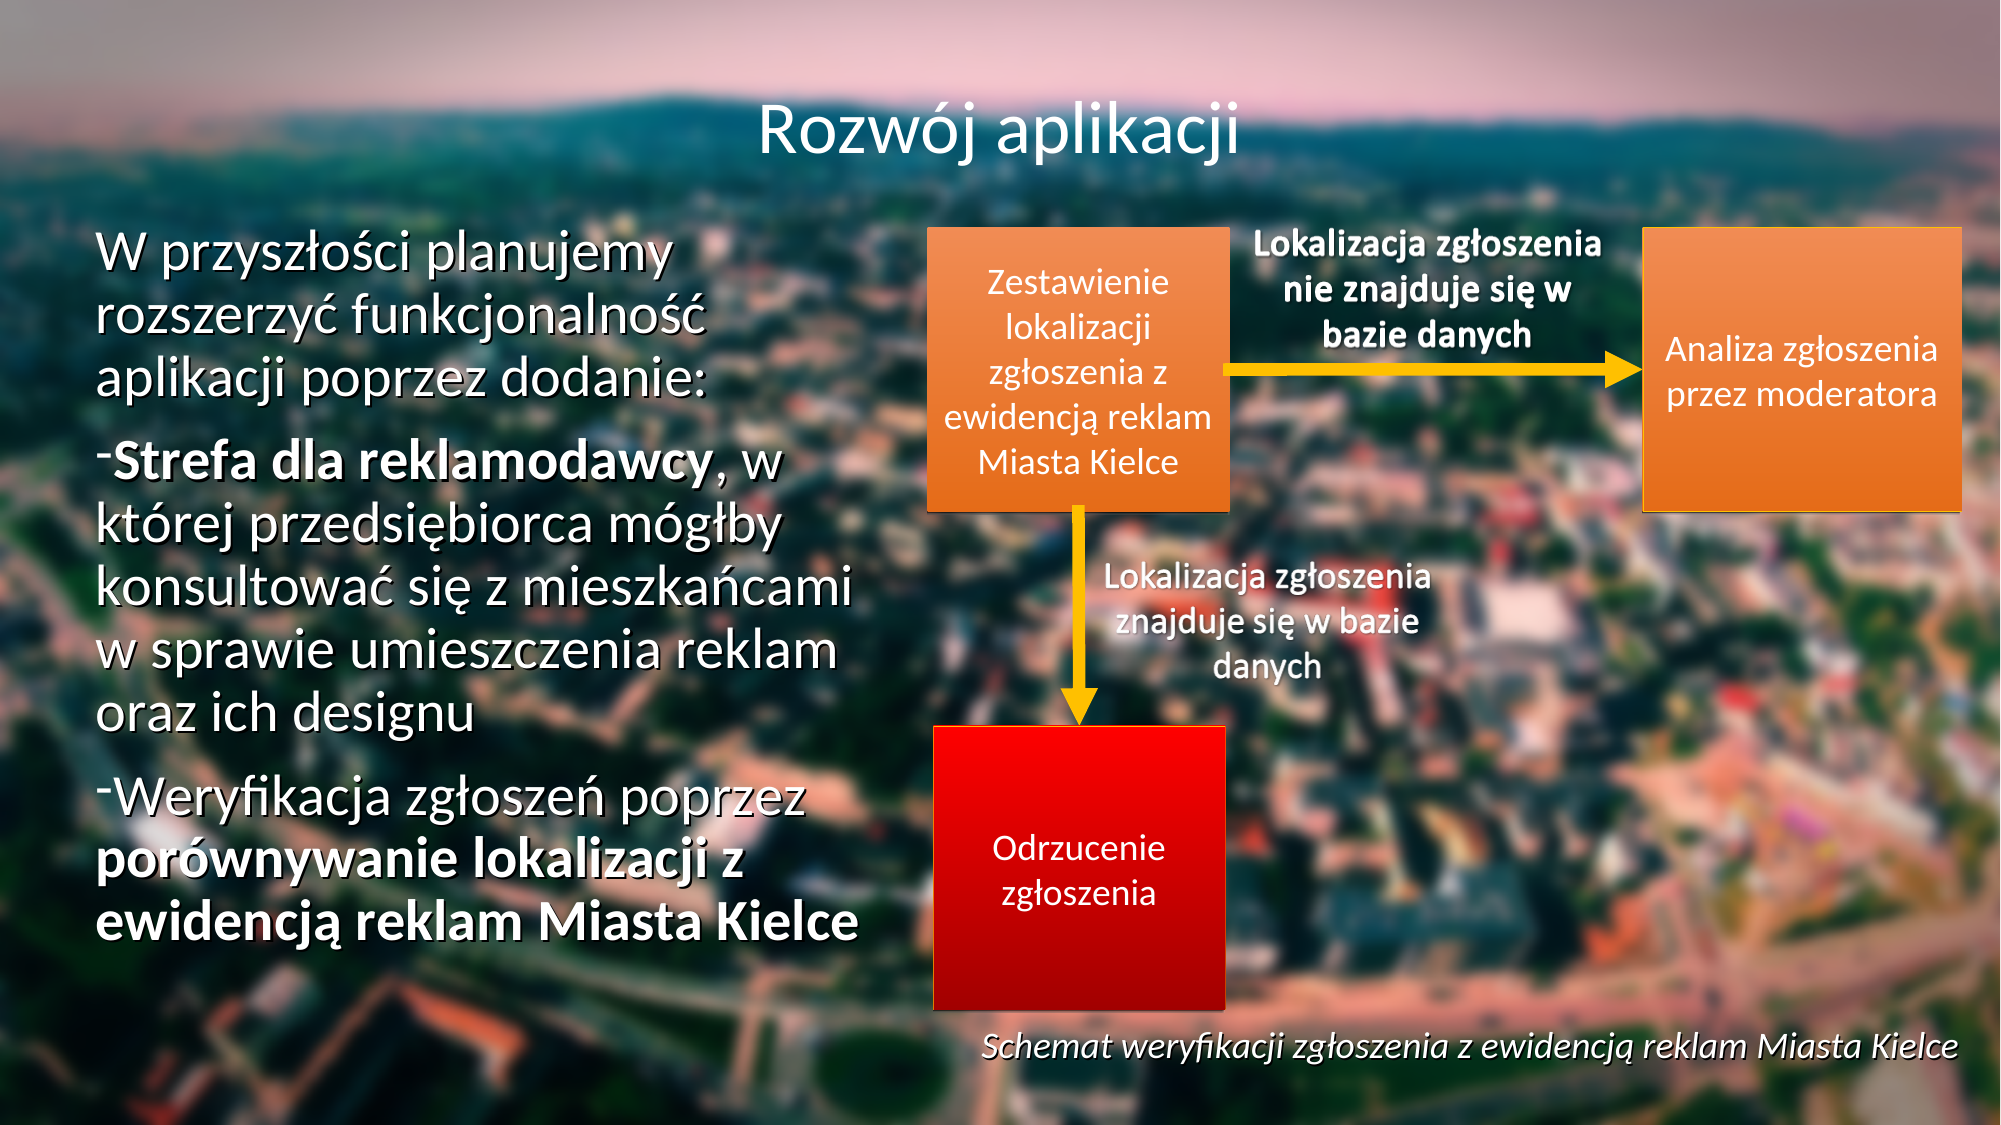

#
Rozwój aplikacji
W przyszłości planujemy rozszerzyć funkcjonalność aplikacji poprzez dodanie:
Strefa dla reklamodawcy, w której przedsiębiorca mógłby konsultować się z mieszkańcami w sprawie umieszczenia reklam oraz ich designu
Weryfikacja zgłoszeń poprzez porównywanie lokalizacji z ewidencją reklam Miasta Kielce
Zestawienie lokalizacji zgłoszenia z ewidencją reklam Miasta Kielce
Analiza zgłoszenia przez moderatora
Odrzucenie zgłoszenia
Schemat weryfikacji zgłoszenia z ewidencją reklam Miasta Kielce